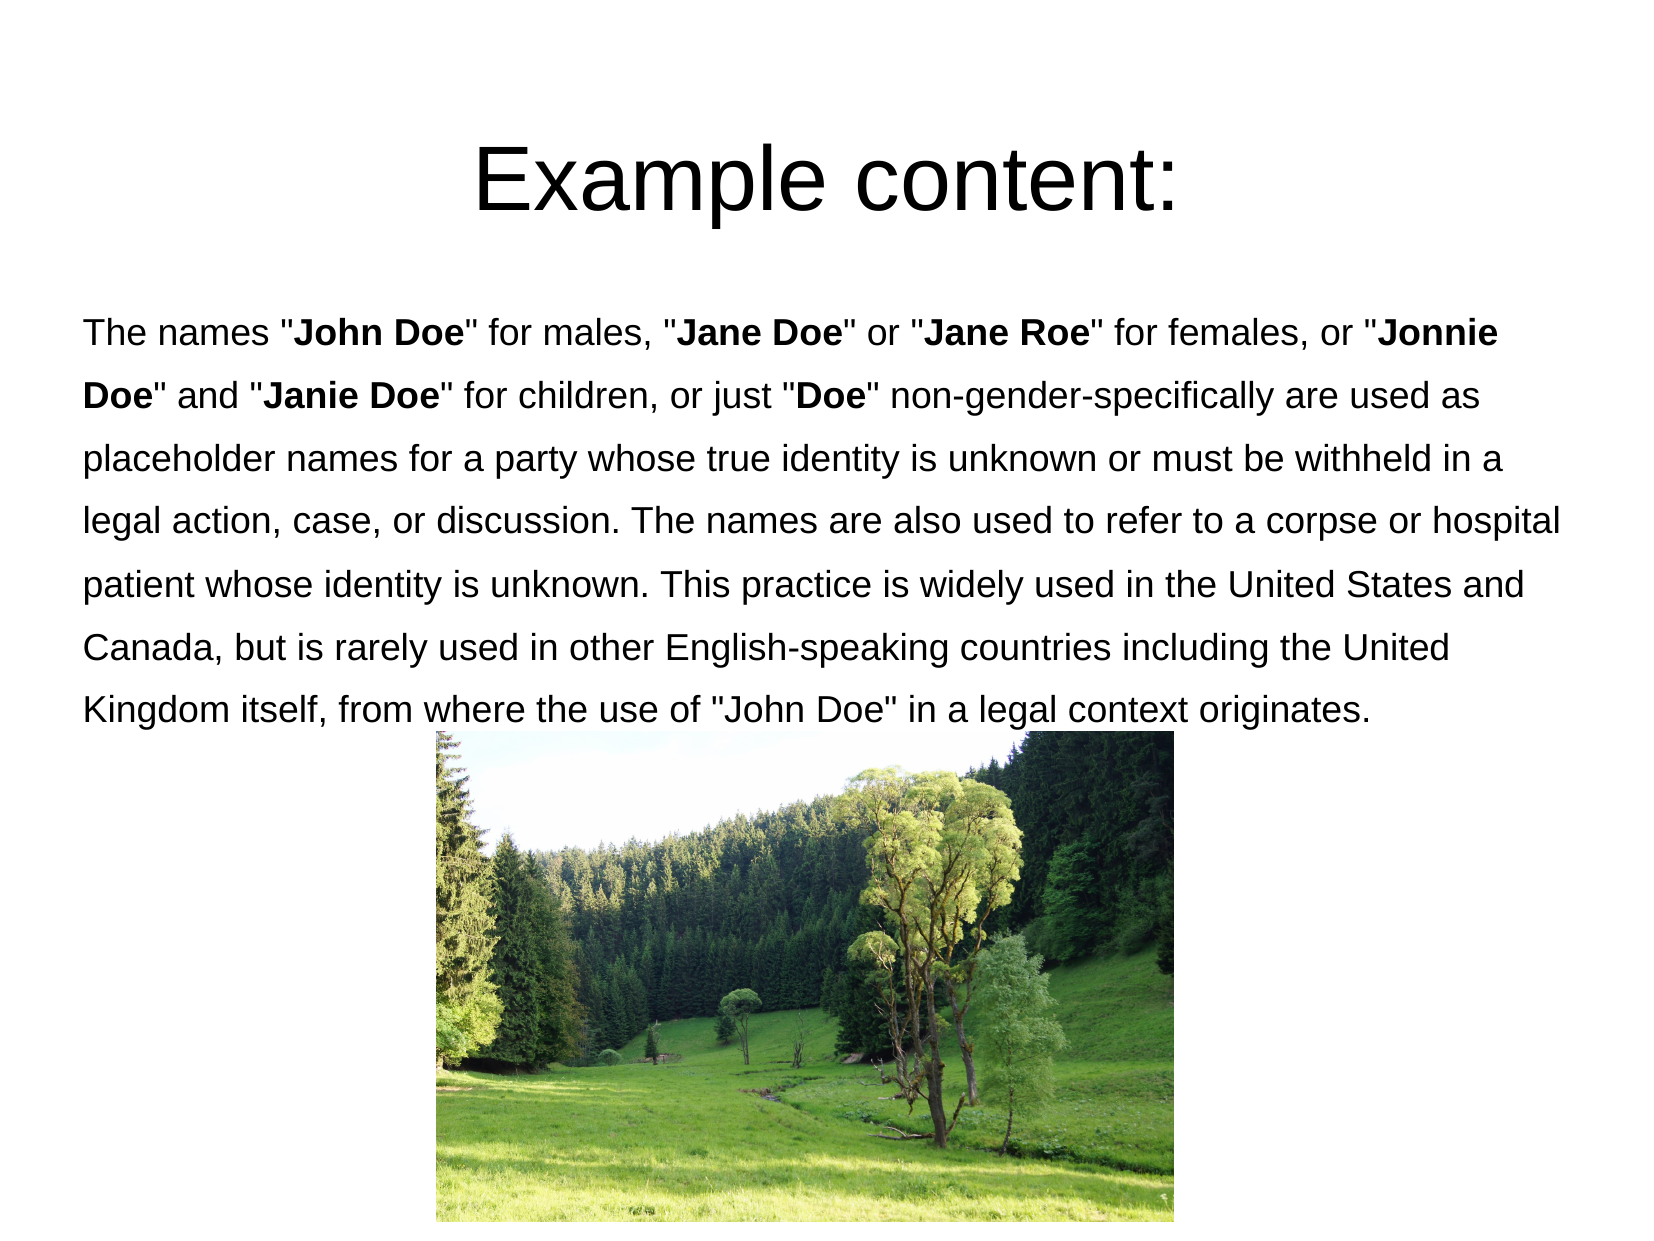

# Example content:
The names "John Doe" for males, "Jane Doe" or "Jane Roe" for females, or "Jonnie Doe" and "Janie Doe" for children, or just "Doe" non-gender-specifically are used as placeholder names for a party whose true identity is unknown or must be withheld in a legal action, case, or discussion. The names are also used to refer to a corpse or hospital patient whose identity is unknown. This practice is widely used in the United States and Canada, but is rarely used in other English-speaking countries including the United Kingdom itself, from where the use of "John Doe" in a legal context originates.